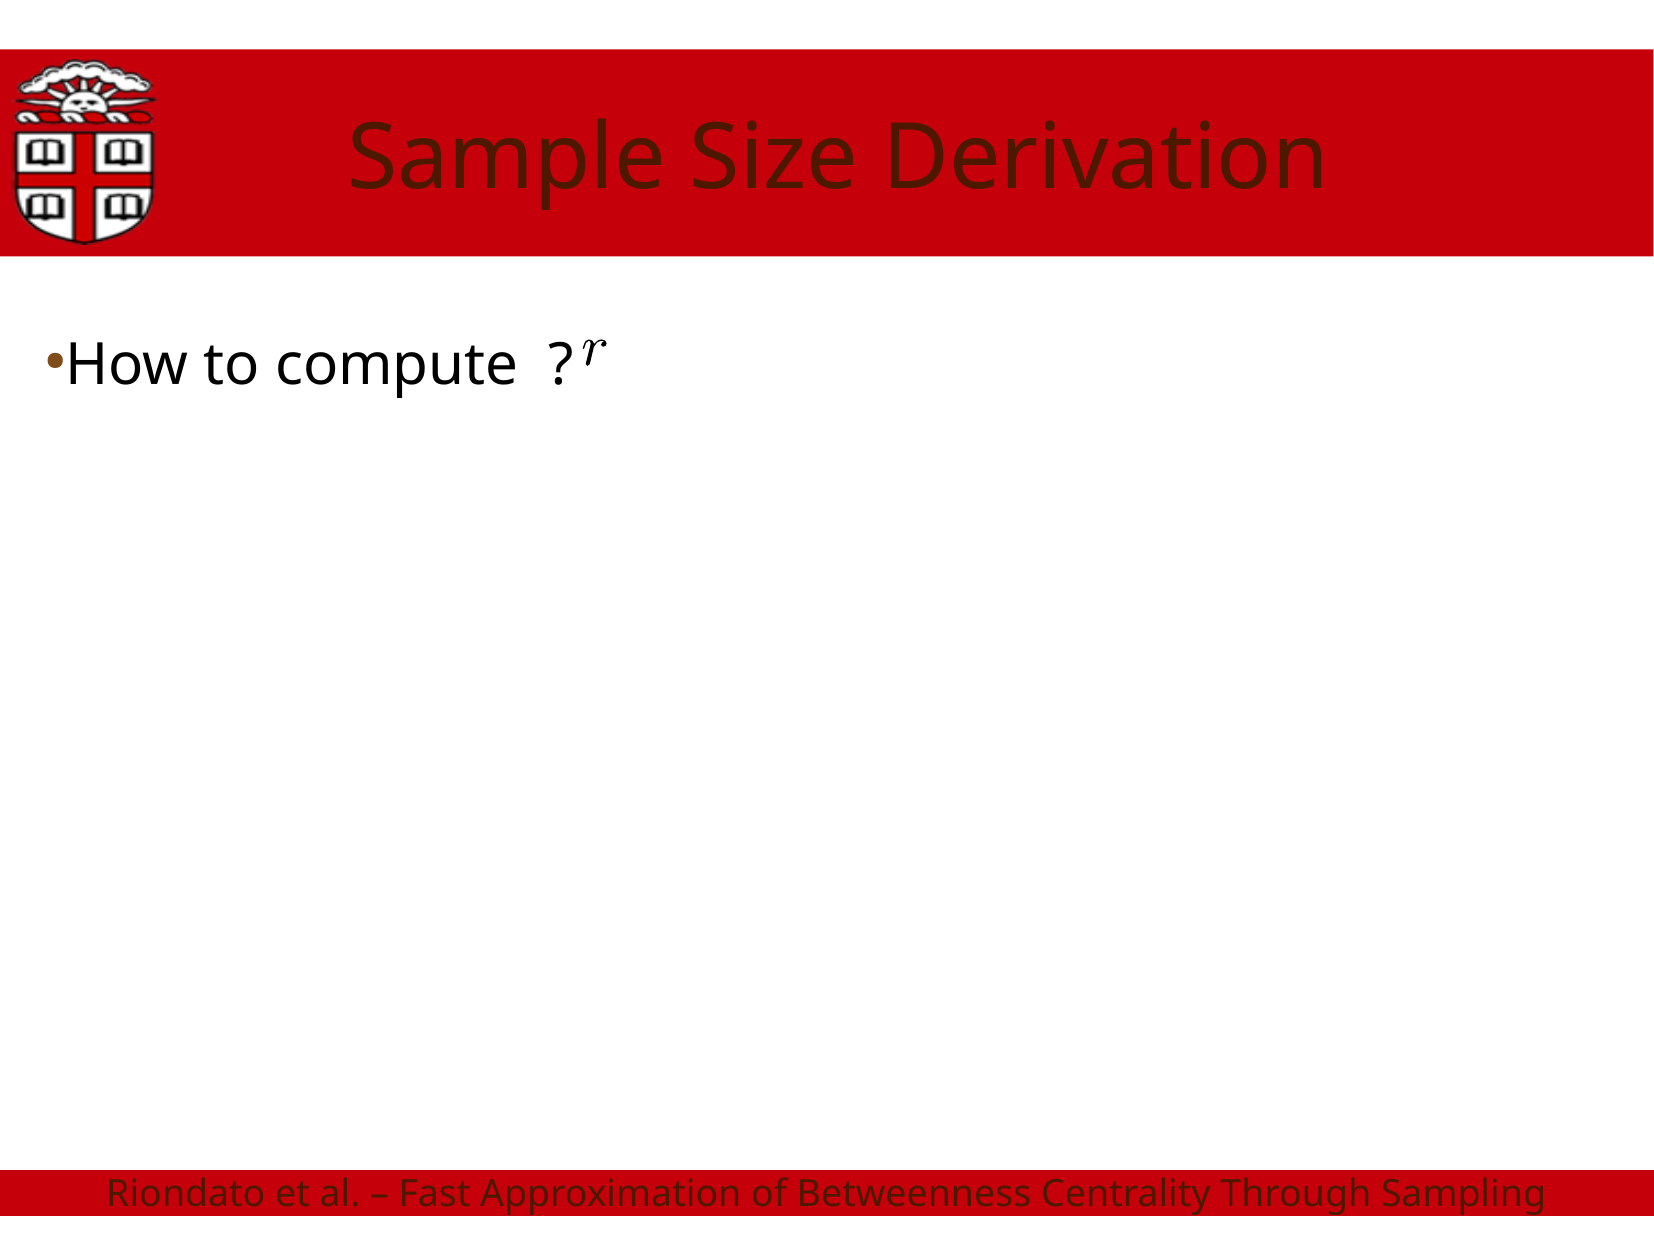

# Sample Size Derivation
How to compute ?
Riondato et al. – Fast Approximation of Betweenness Centrality Through Sampling